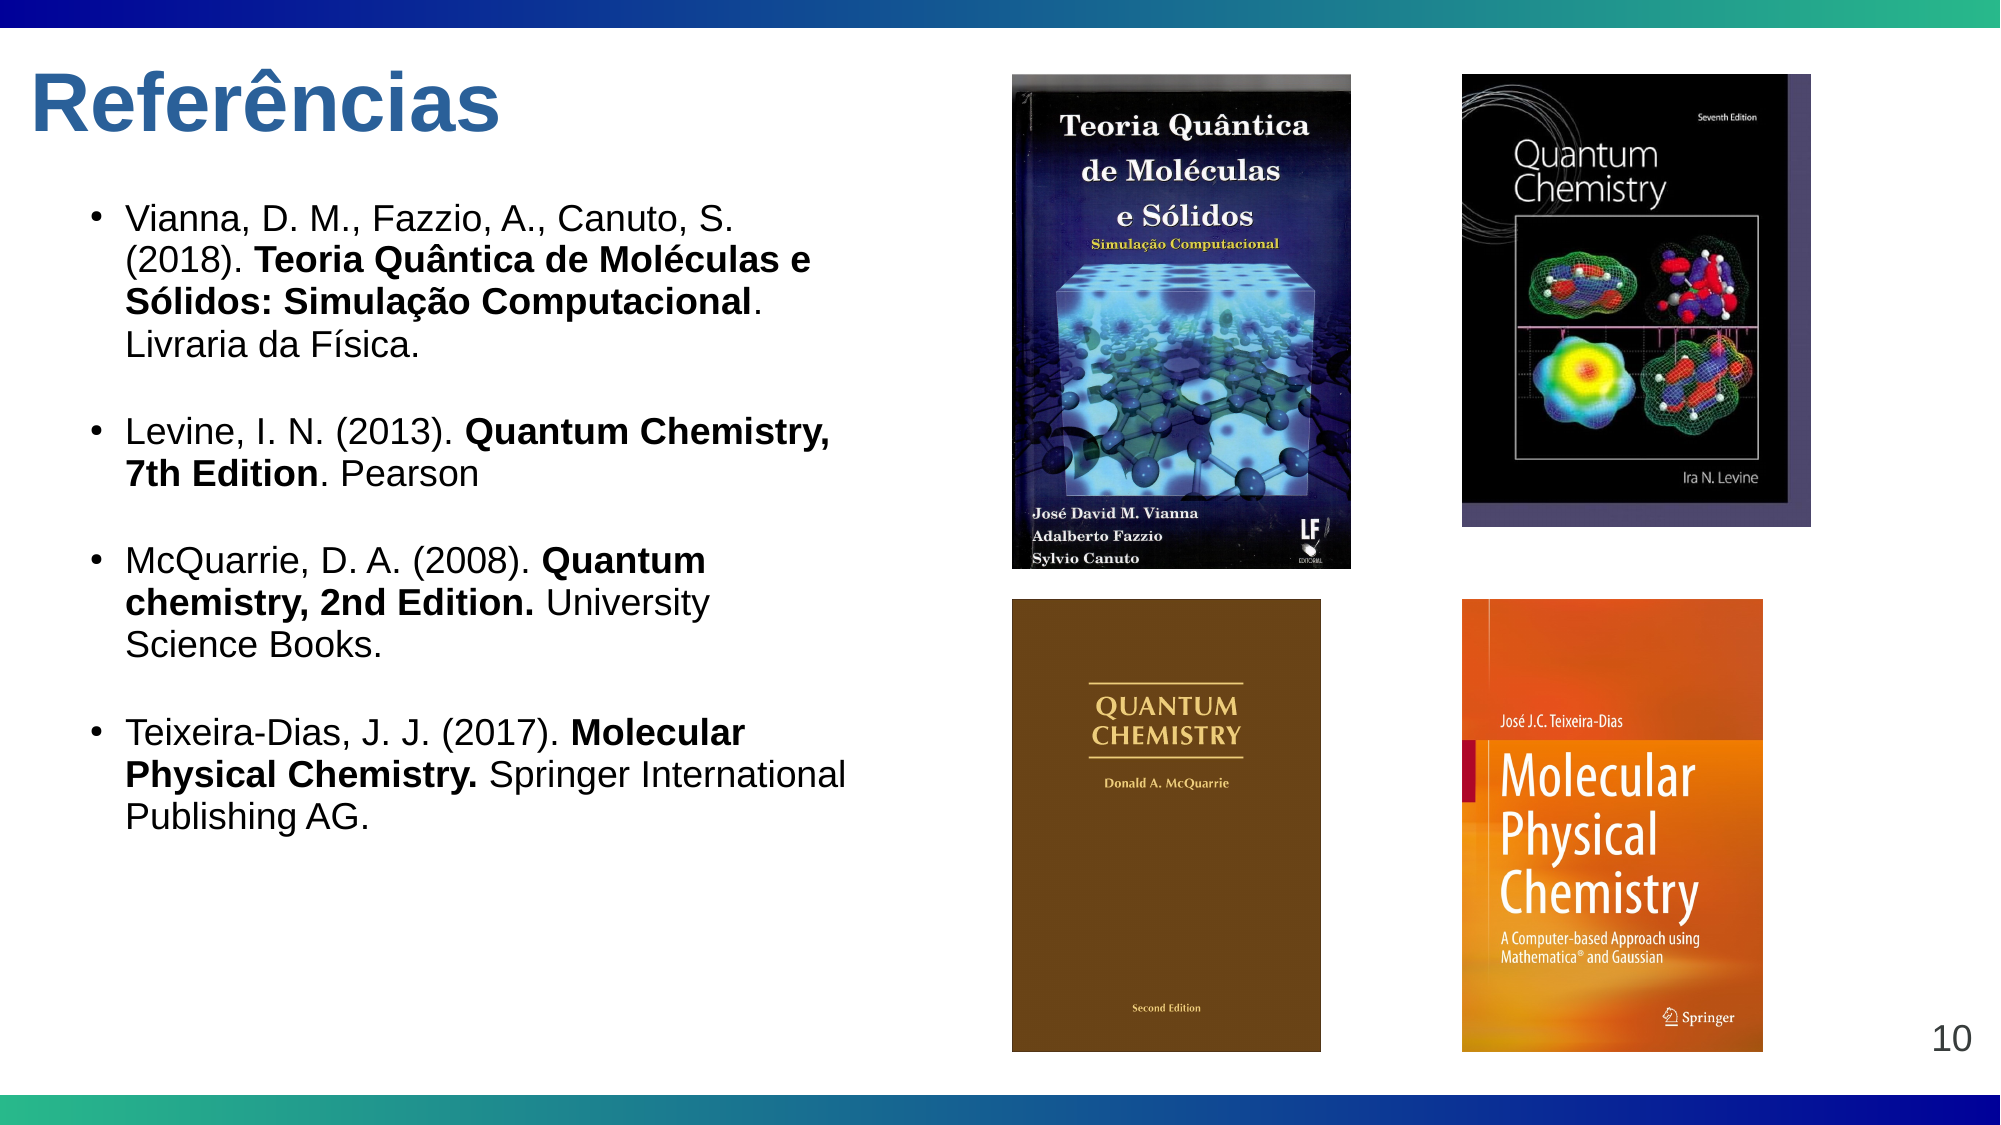

Referências
Vianna, D. M., Fazzio, A., Canuto, S. (2018). Teoria Quântica de Moléculas e Sólidos: Simulação Computacional. Livraria da Física.
Levine, I. N. (2013). Quantum Chemistry, 7th Edition. Pearson
McQuarrie, D. A. (2008). Quantum chemistry, 2nd Edition. University Science Books.
Teixeira-Dias, J. J. (2017). Molecular Physical Chemistry. Springer International Publishing AG.